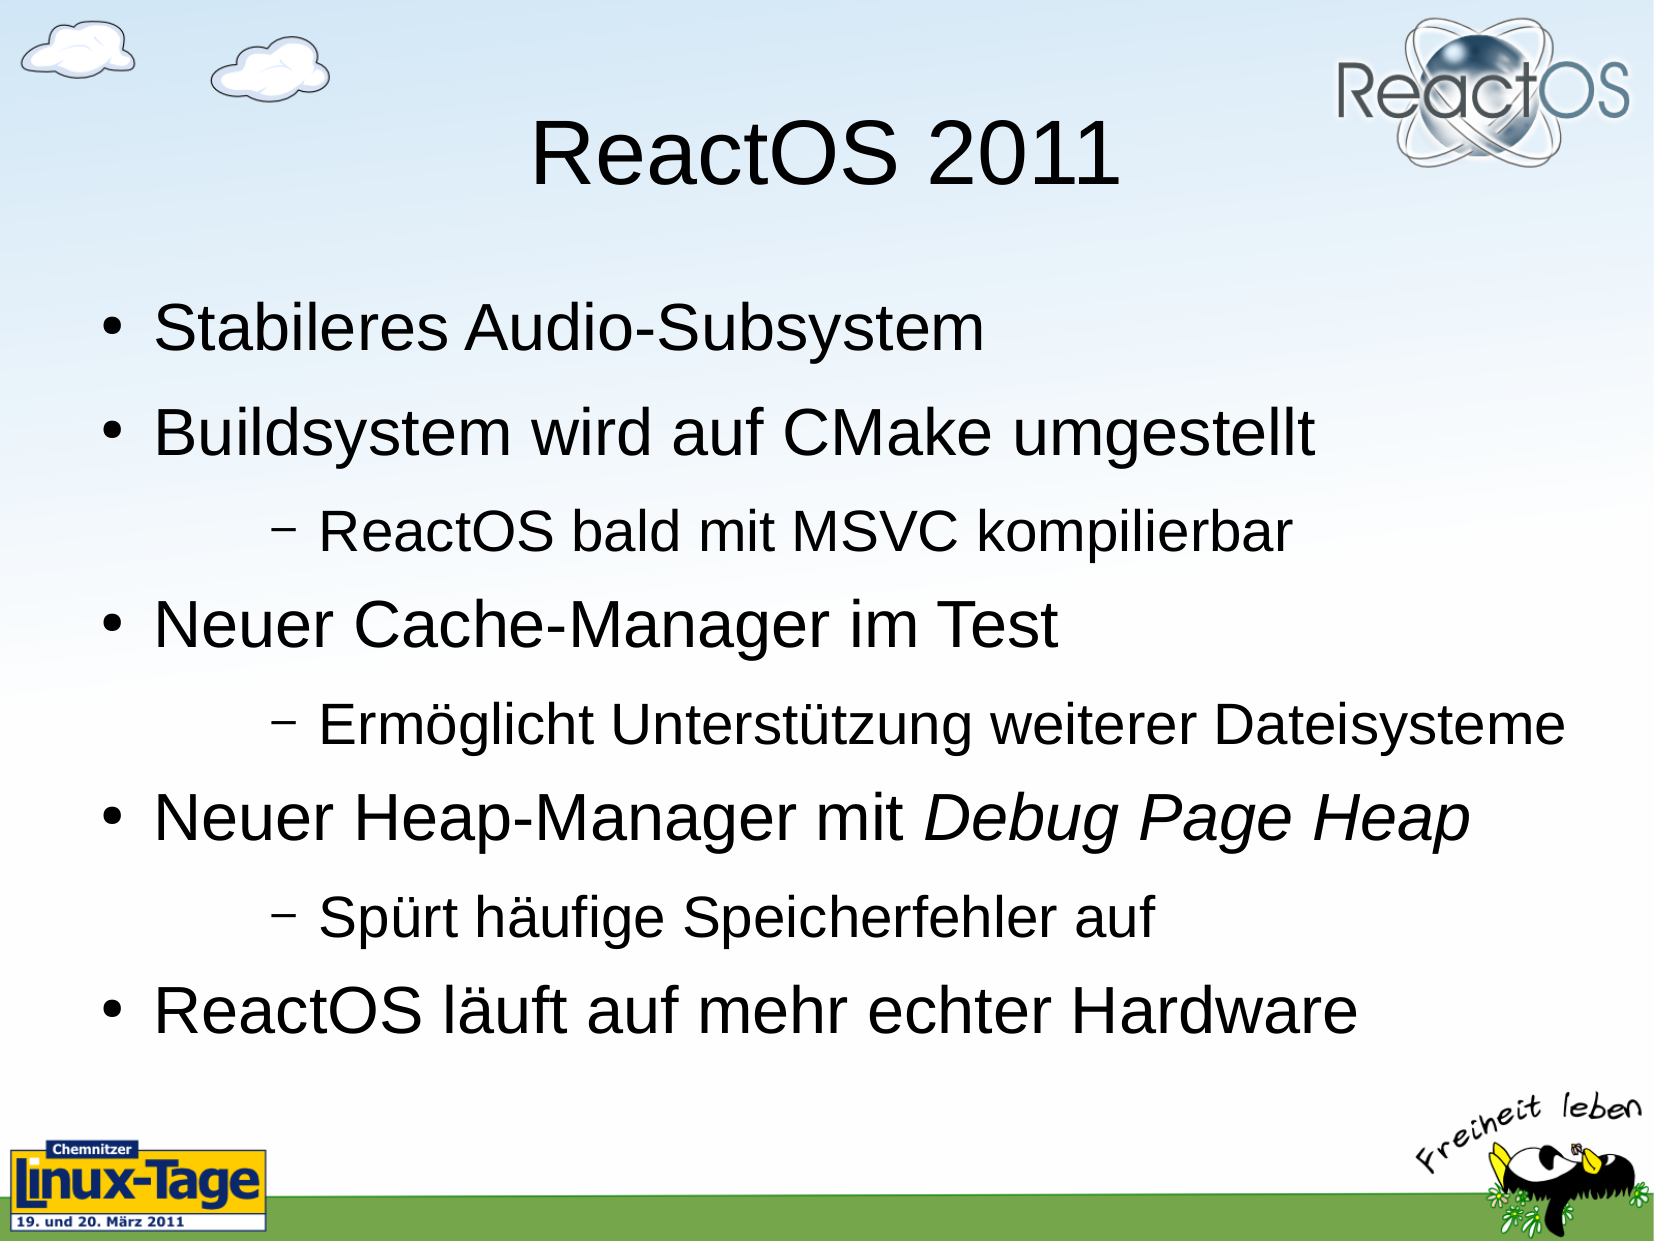

# ReactOS 2011
Stabileres Audio-Subsystem
Buildsystem wird auf CMake umgestellt
ReactOS bald mit MSVC kompilierbar
Neuer Cache-Manager im Test
Ermöglicht Unterstützung weiterer Dateisysteme
Neuer Heap-Manager mit Debug Page Heap
Spürt häufige Speicherfehler auf
ReactOS läuft auf mehr echter Hardware